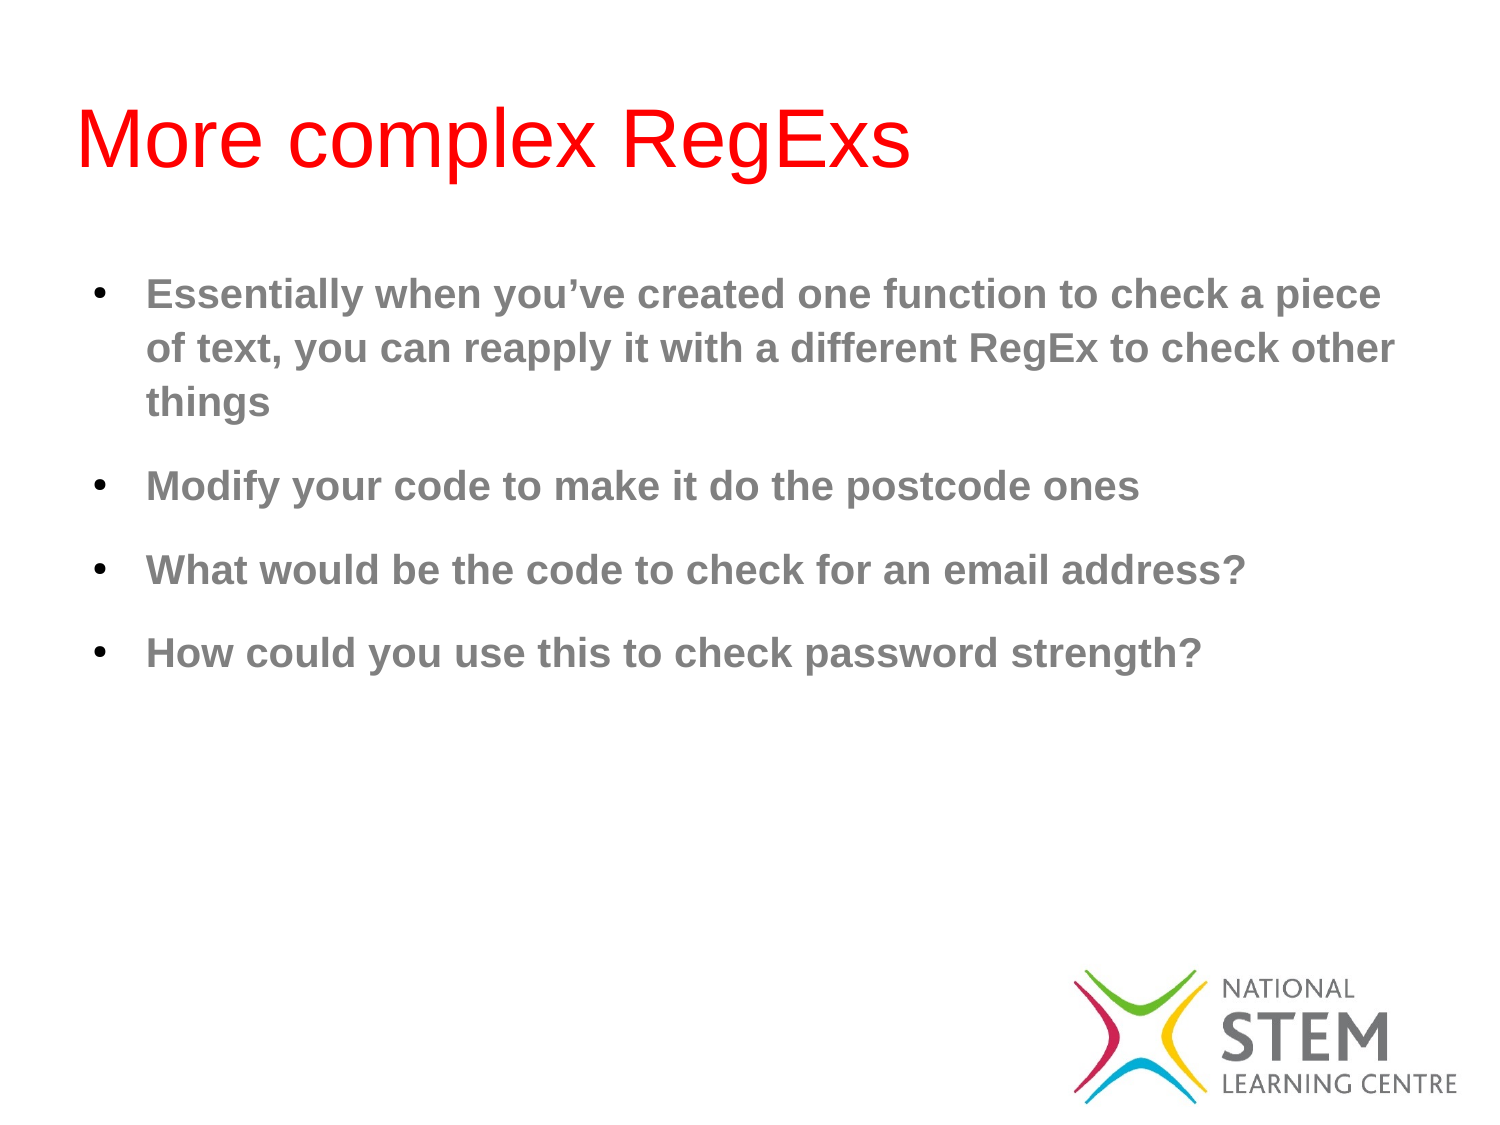

# More complex RegExs
Essentially when you’ve created one function to check a piece of text, you can reapply it with a different RegEx to check other things
Modify your code to make it do the postcode ones
What would be the code to check for an email address?
How could you use this to check password strength?